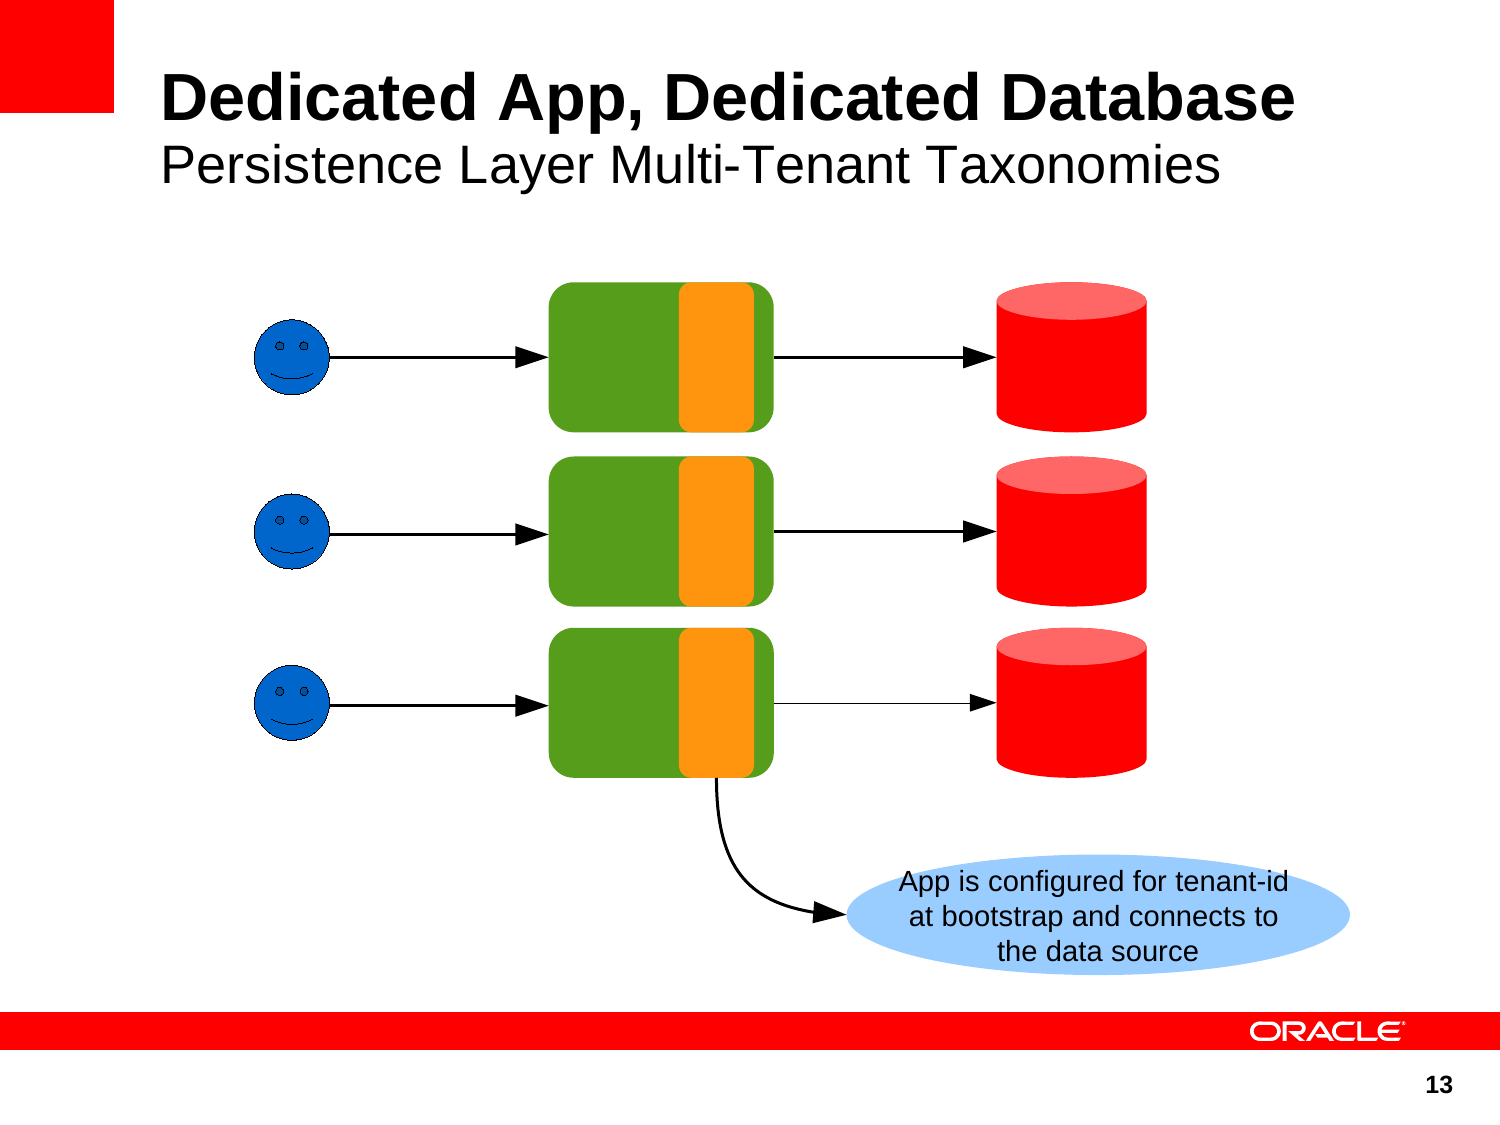

# Dedicated App, Dedicated Database Persistence Layer Multi-Tenant Taxonomies
App is configured for tenant-id
at bootstrap and connects to
the data source